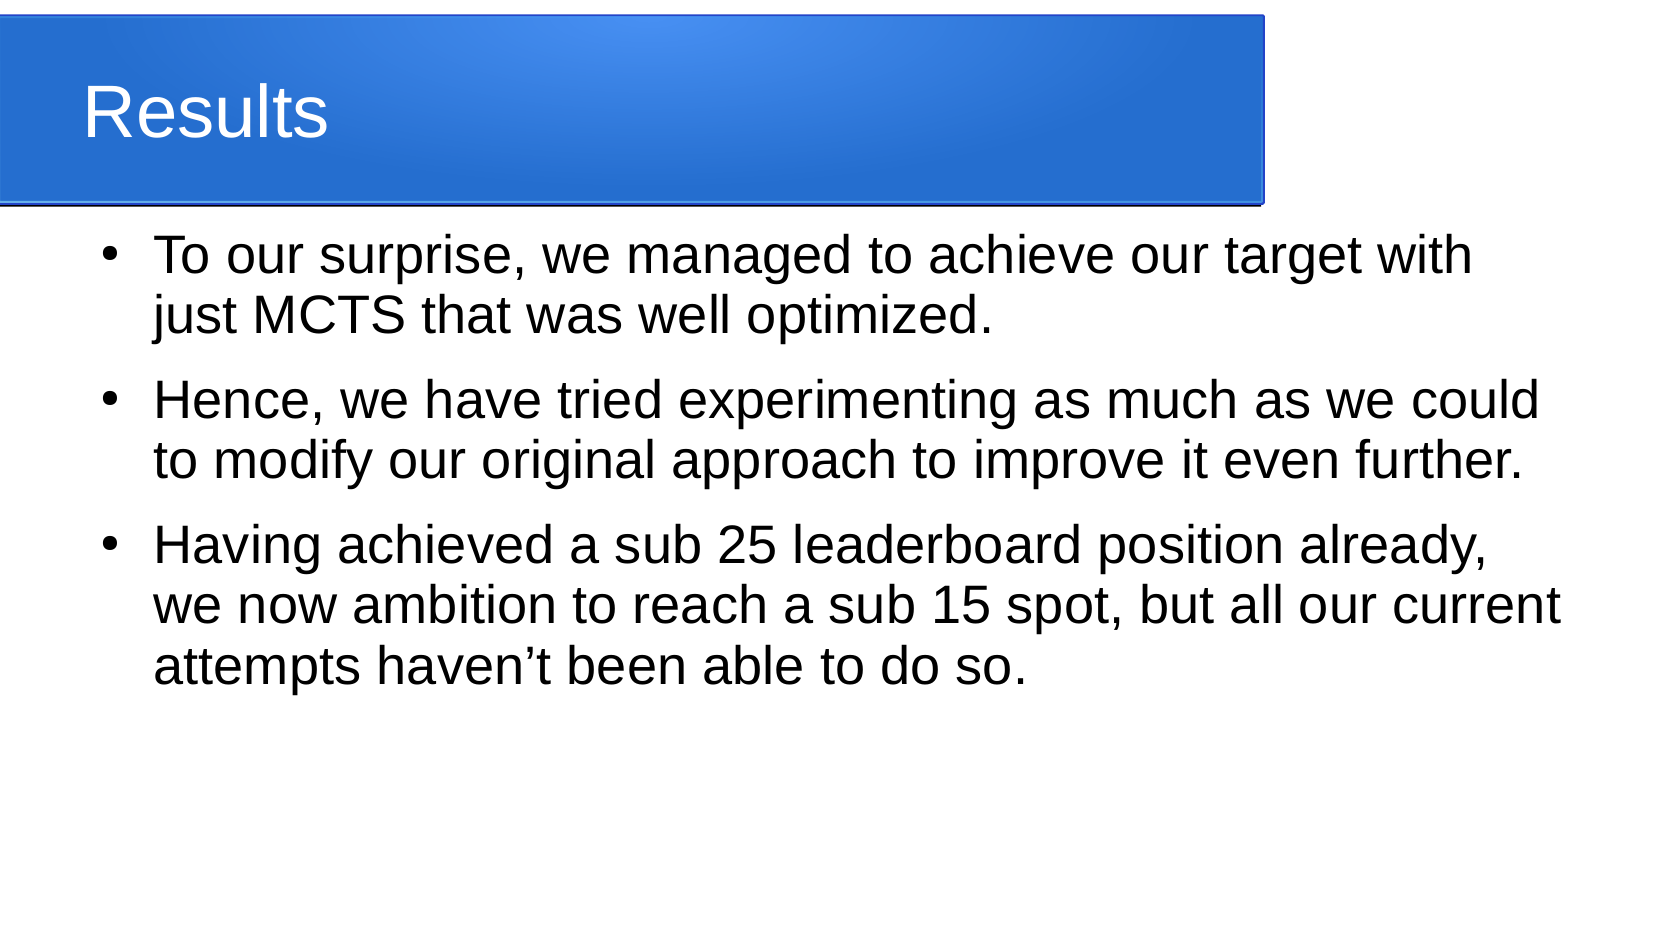

# Results
To our surprise, we managed to achieve our target with just MCTS that was well optimized.
Hence, we have tried experimenting as much as we could to modify our original approach to improve it even further.
Having achieved a sub 25 leaderboard position already, we now ambition to reach a sub 15 spot, but all our current attempts haven’t been able to do so.